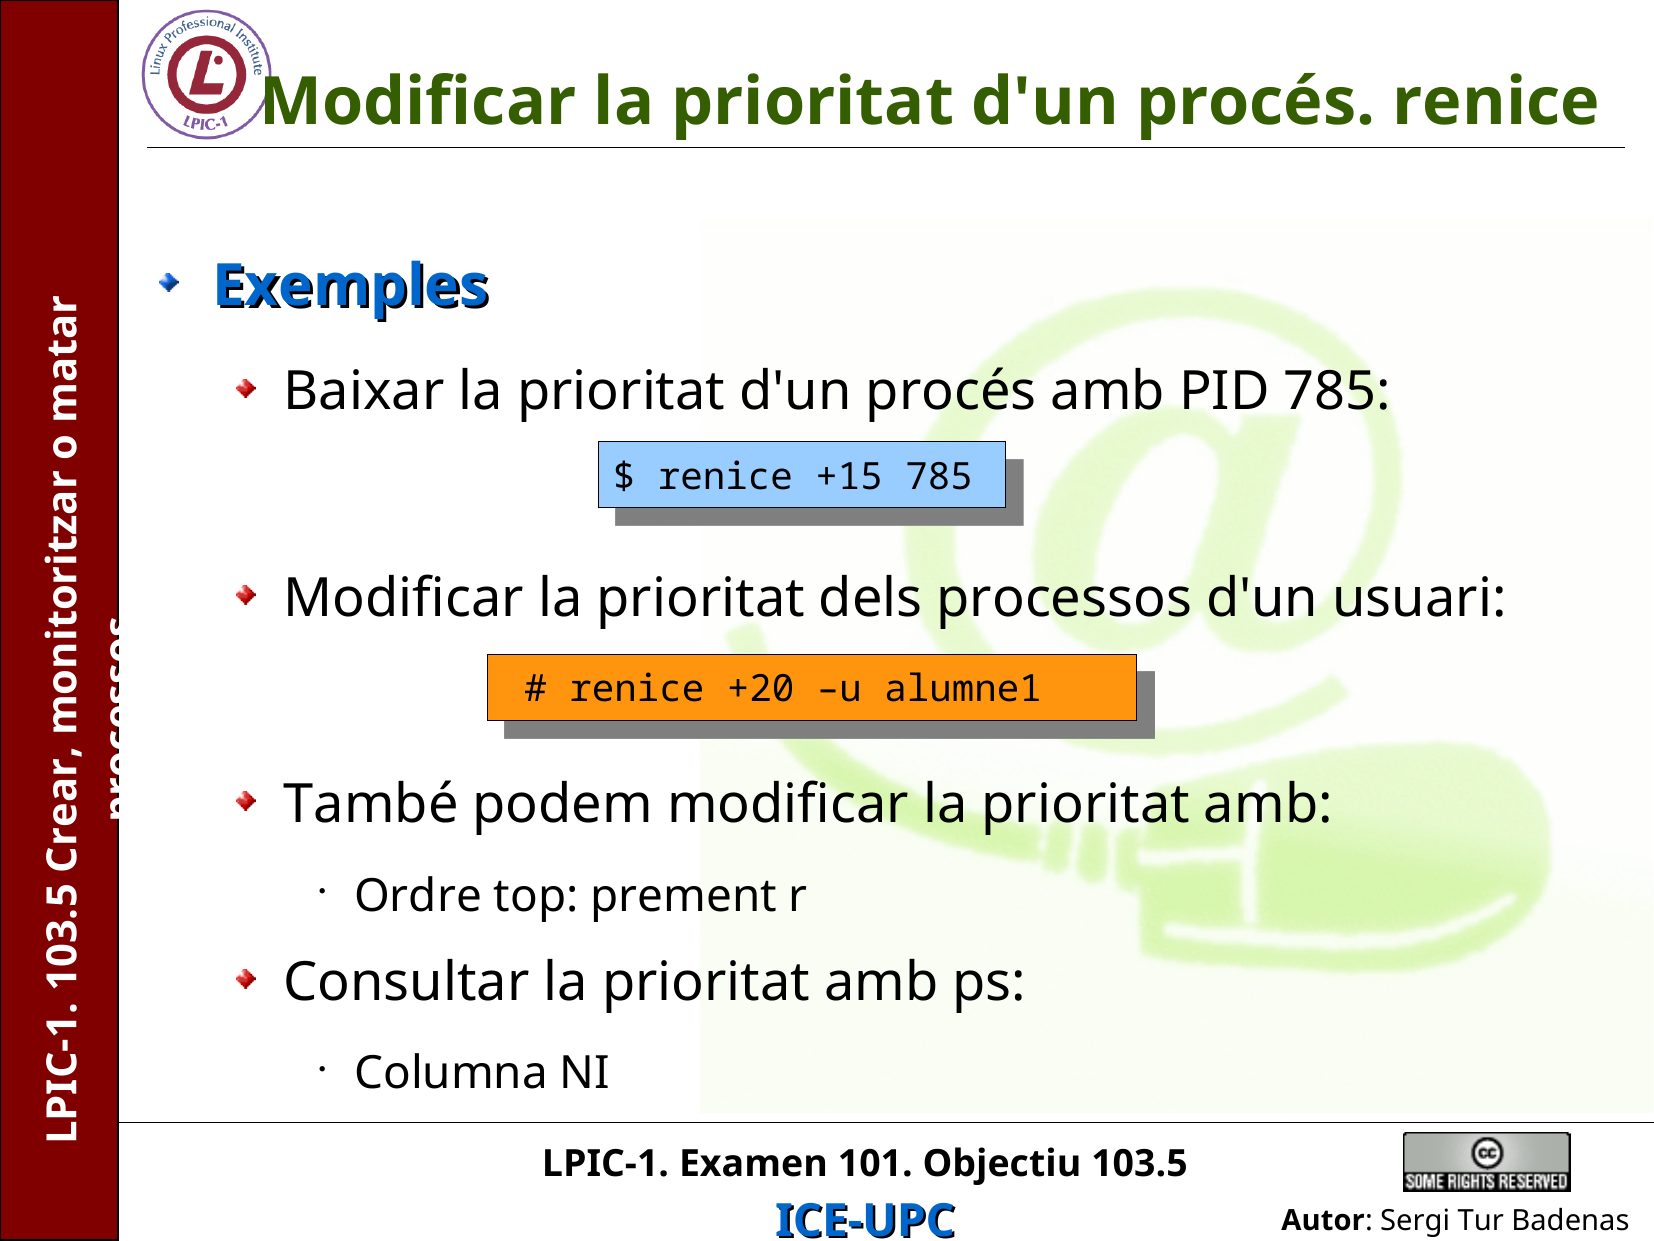

# Modificar la prioritat d'un procés. renice
Exemples
Baixar la prioritat d'un procés amb PID 785:
Modificar la prioritat dels processos d'un usuari:
També podem modificar la prioritat amb:
Ordre top: prement r
Consultar la prioritat amb ps:
Columna NI
$ renice +15 785
 # renice +20 –u alumne1